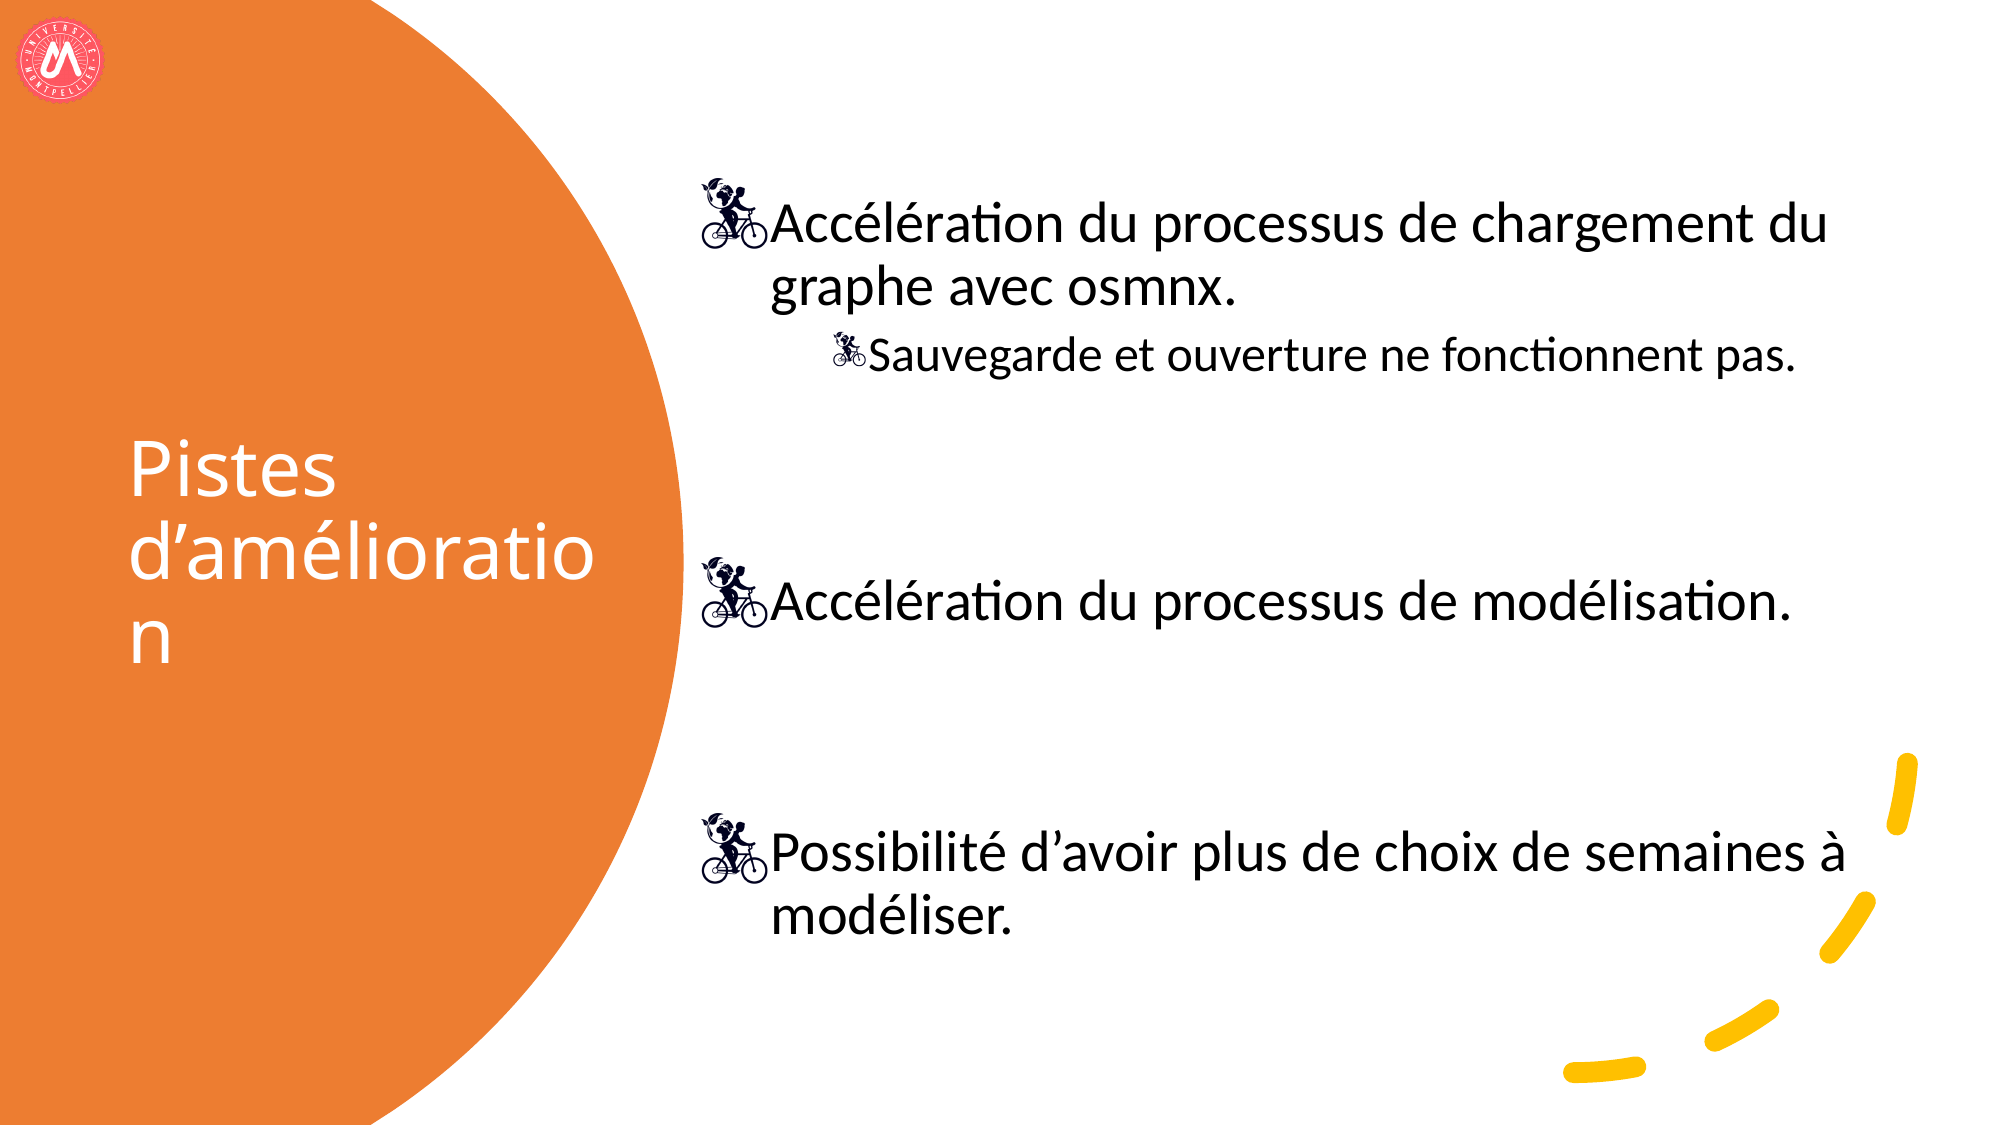

Accélération du processus de chargement du graphe avec osmnx.
  Sauvegarde et ouverture ne fonctionnent pas.
Accélération du processus de modélisation.
Possibilité d’avoir plus de choix de semaines à modéliser.
# Pistes d’amélioration